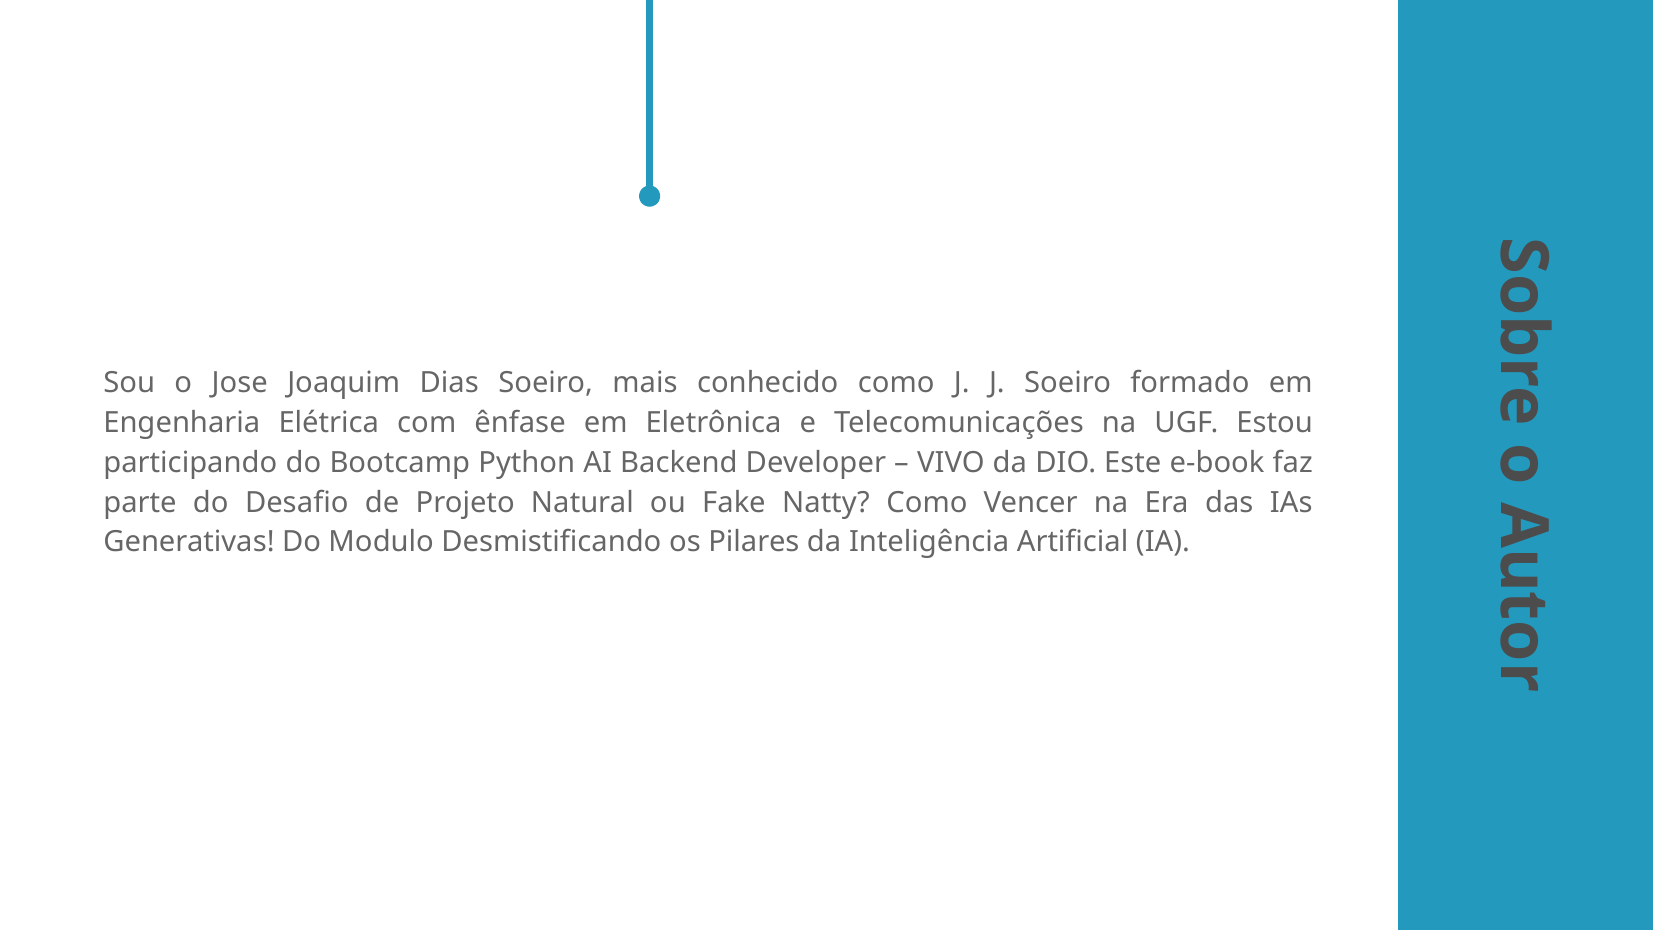

Sou o Jose Joaquim Dias Soeiro, mais conhecido como J. J. Soeiro formado em Engenharia Elétrica com ênfase em Eletrônica e Telecomunicações na UGF. Estou participando do Bootcamp Python AI Backend Developer – VIVO da DIO. Este e-book faz parte do Desafio de Projeto Natural ou Fake Natty? Como Vencer na Era das IAs Generativas! Do Modulo Desmistificando os Pilares da Inteligência Artificial (IA).
# Sobre o Autor